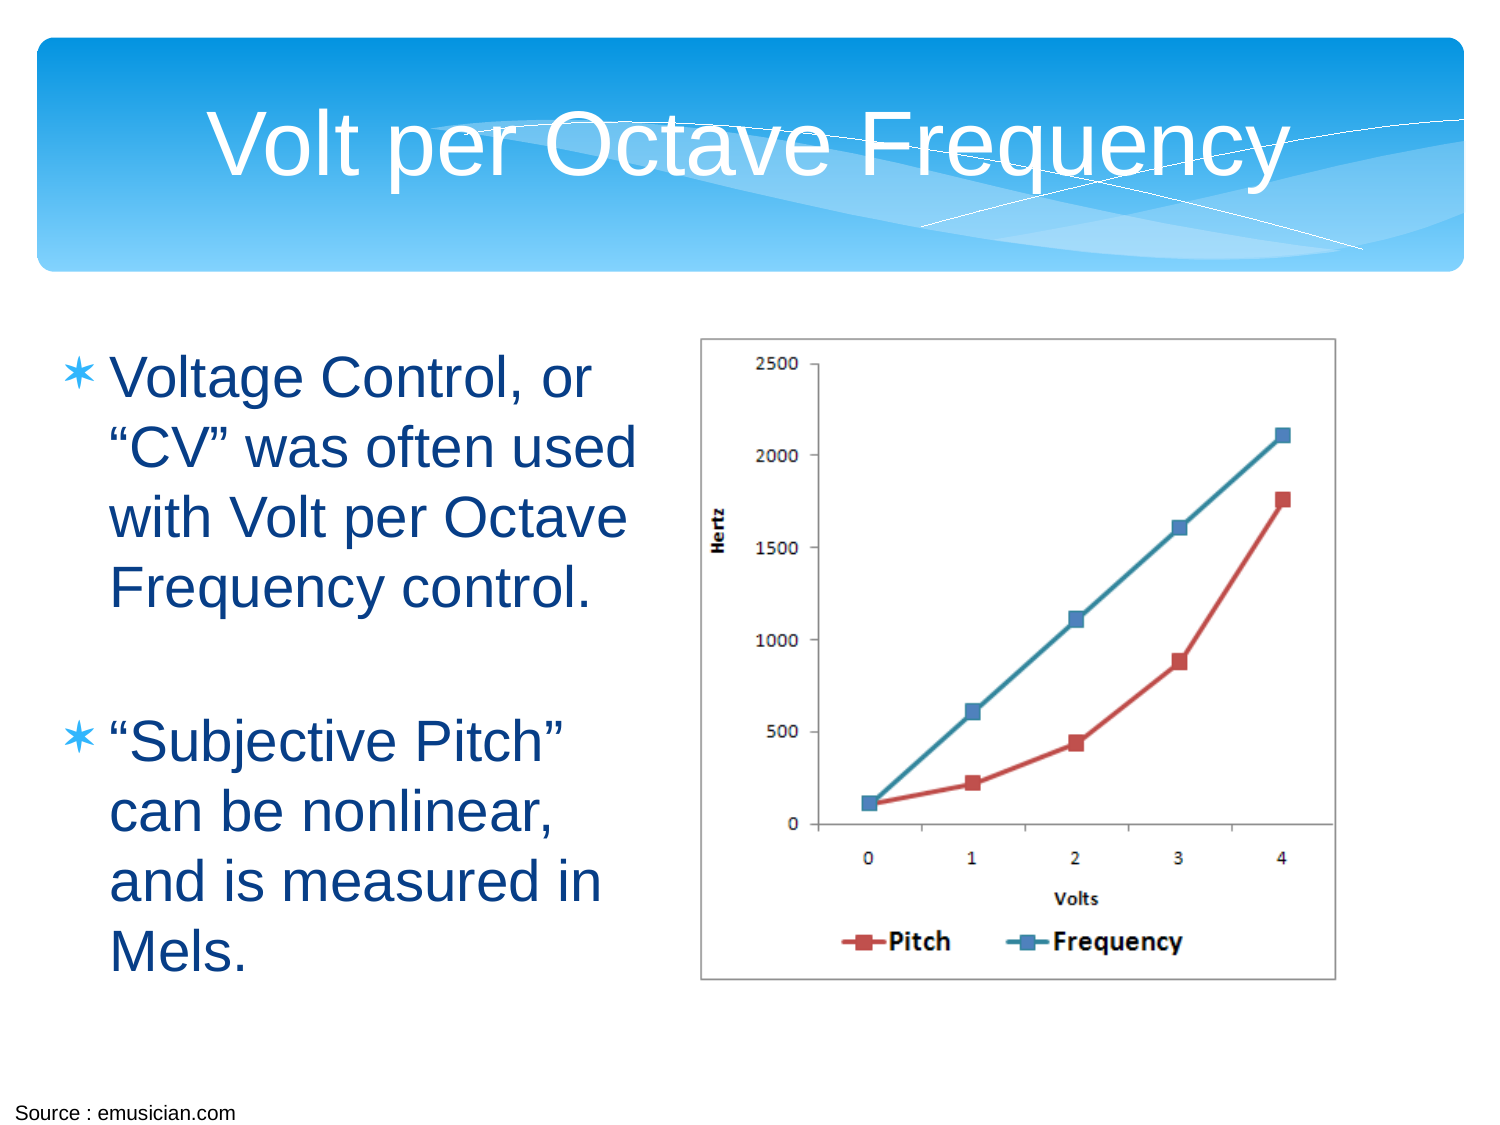

# Volt per Octave Frequency
Voltage Control, or “CV” was often used with Volt per Octave Frequency control.
“Subjective Pitch”
can be nonlinear,
and is measured in Mels.
Source : emusician.com